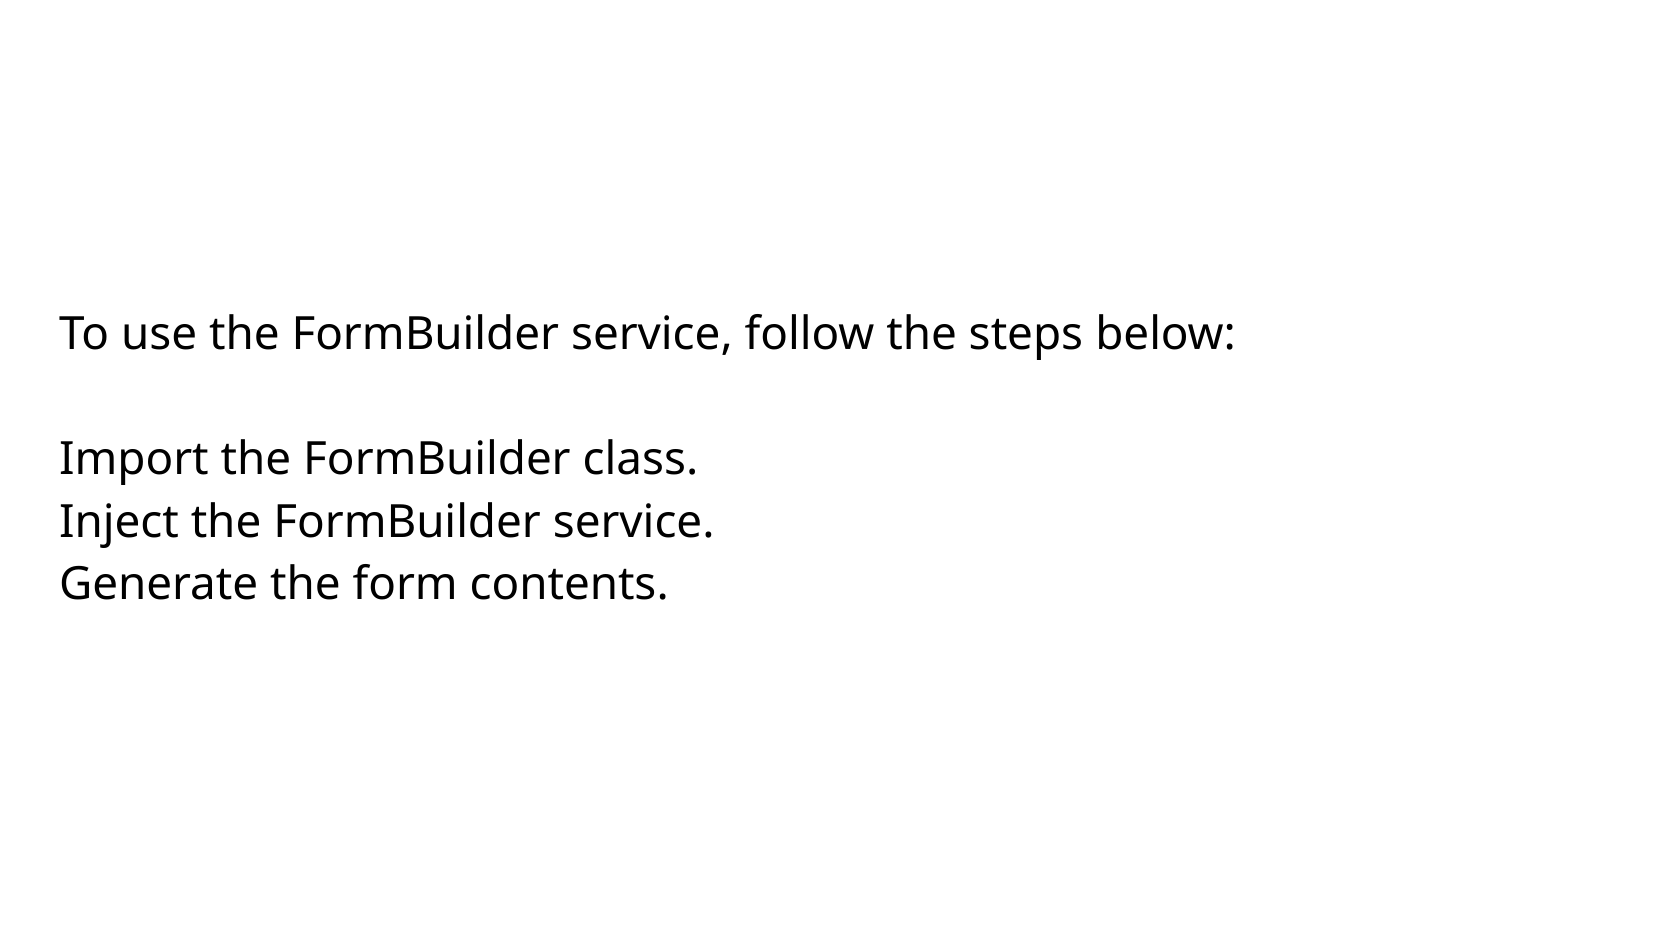

# To use the FormBuilder service, follow the steps below:
Import the FormBuilder class.
Inject the FormBuilder service.
Generate the form contents.